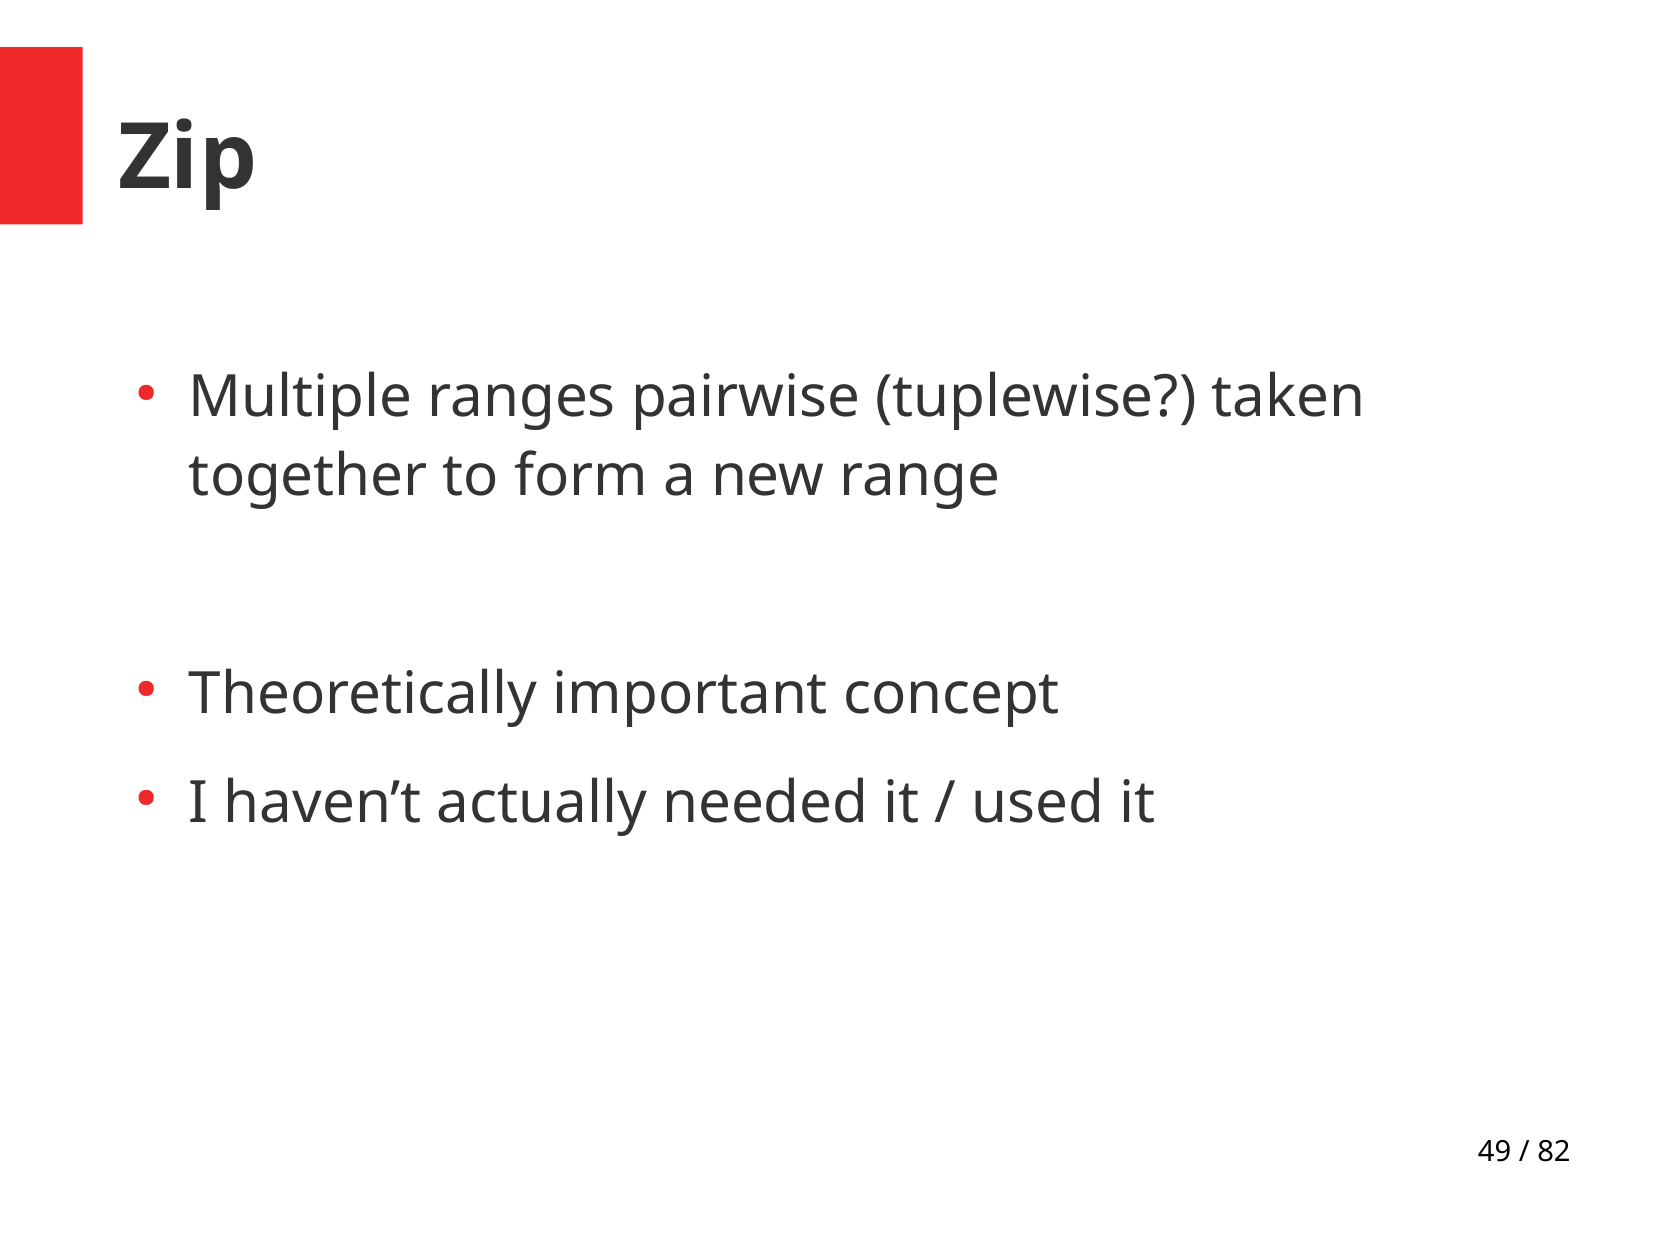

# Zip
Multiple ranges pairwise (tuplewise?) taken together to form a new range
Theoretically important concept
I haven’t actually needed it / used it
49